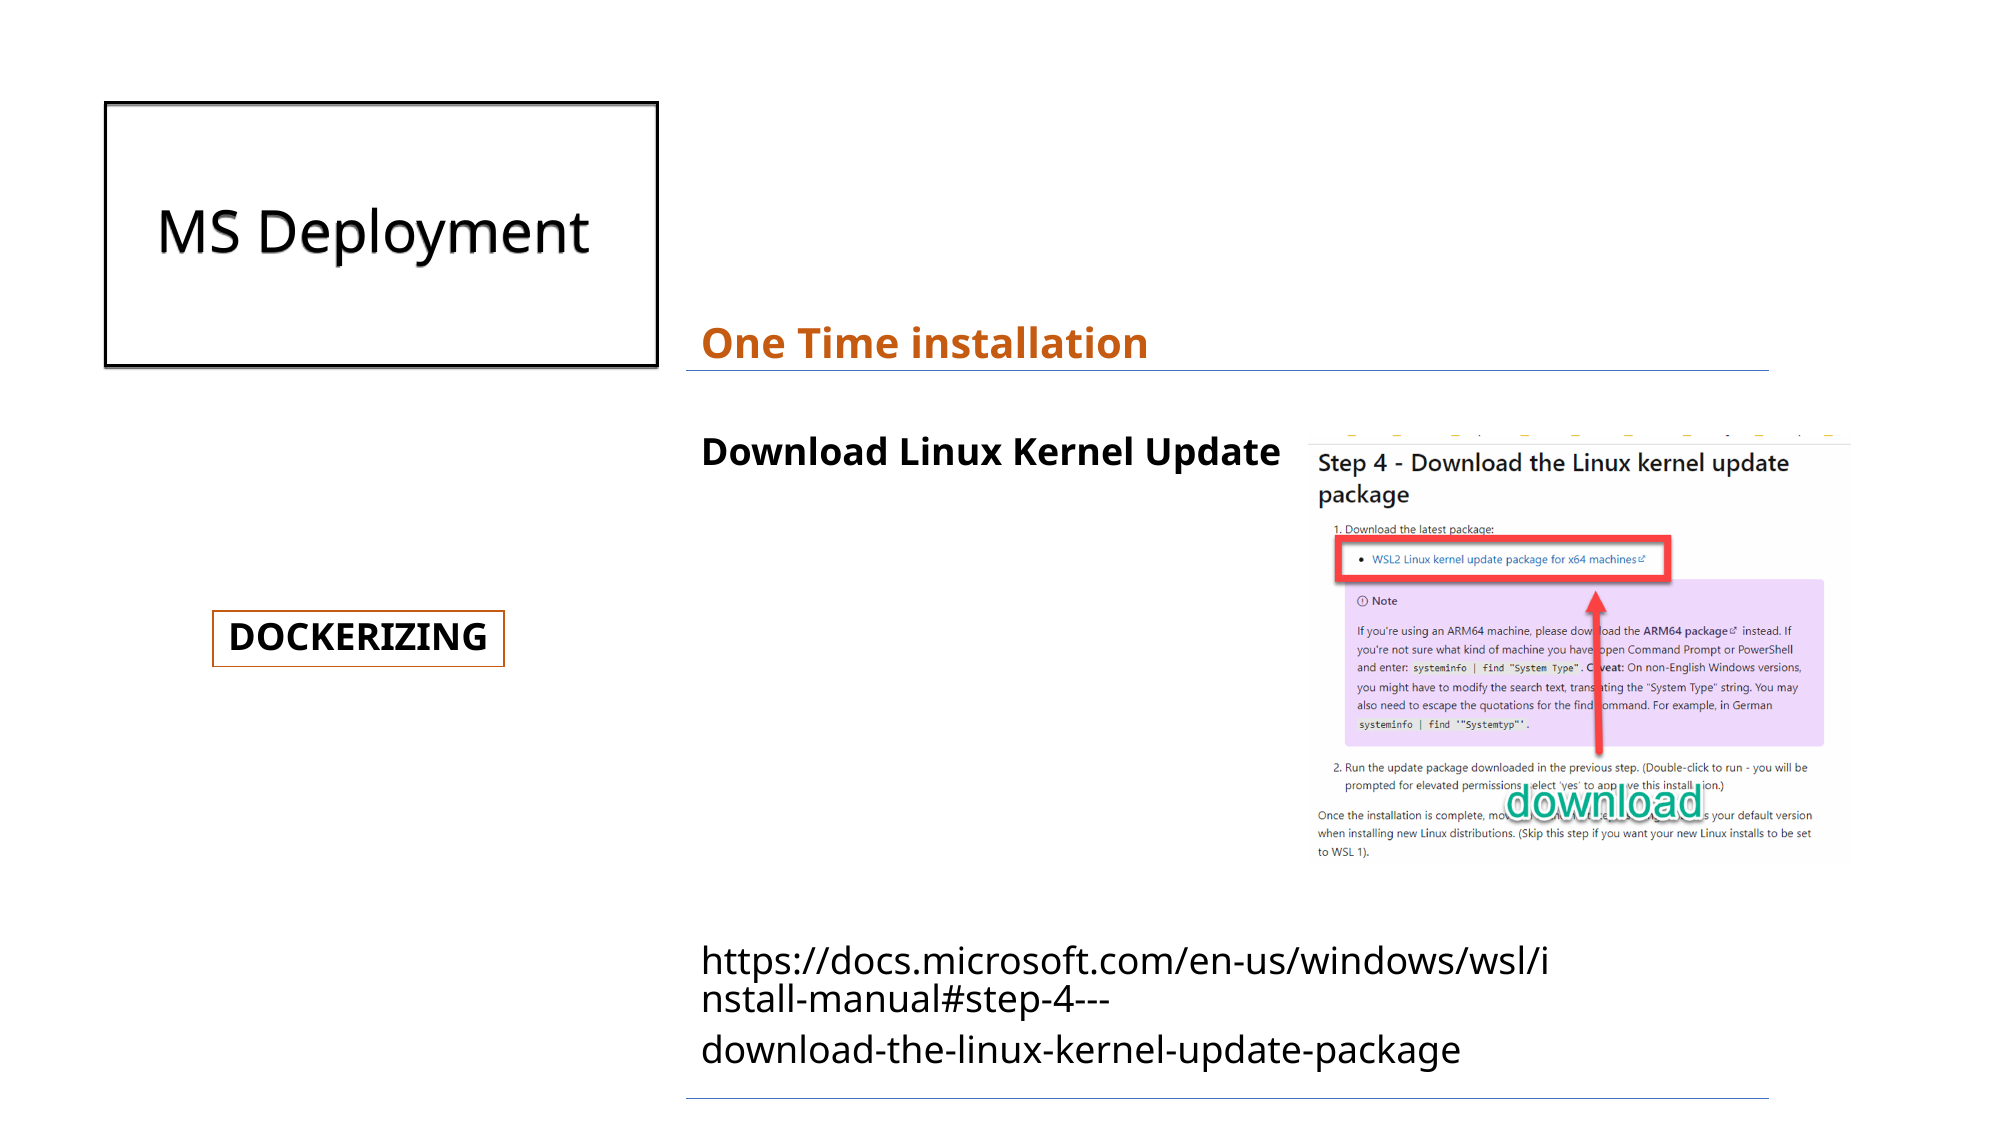

# MS Deployment
One Time installation
Download Linux Kernel Update
DOCKERIZING
https://docs.microsoft.com/en-us/windows/wsl/install-manual#step-4---download-the-linux-kernel-update-package